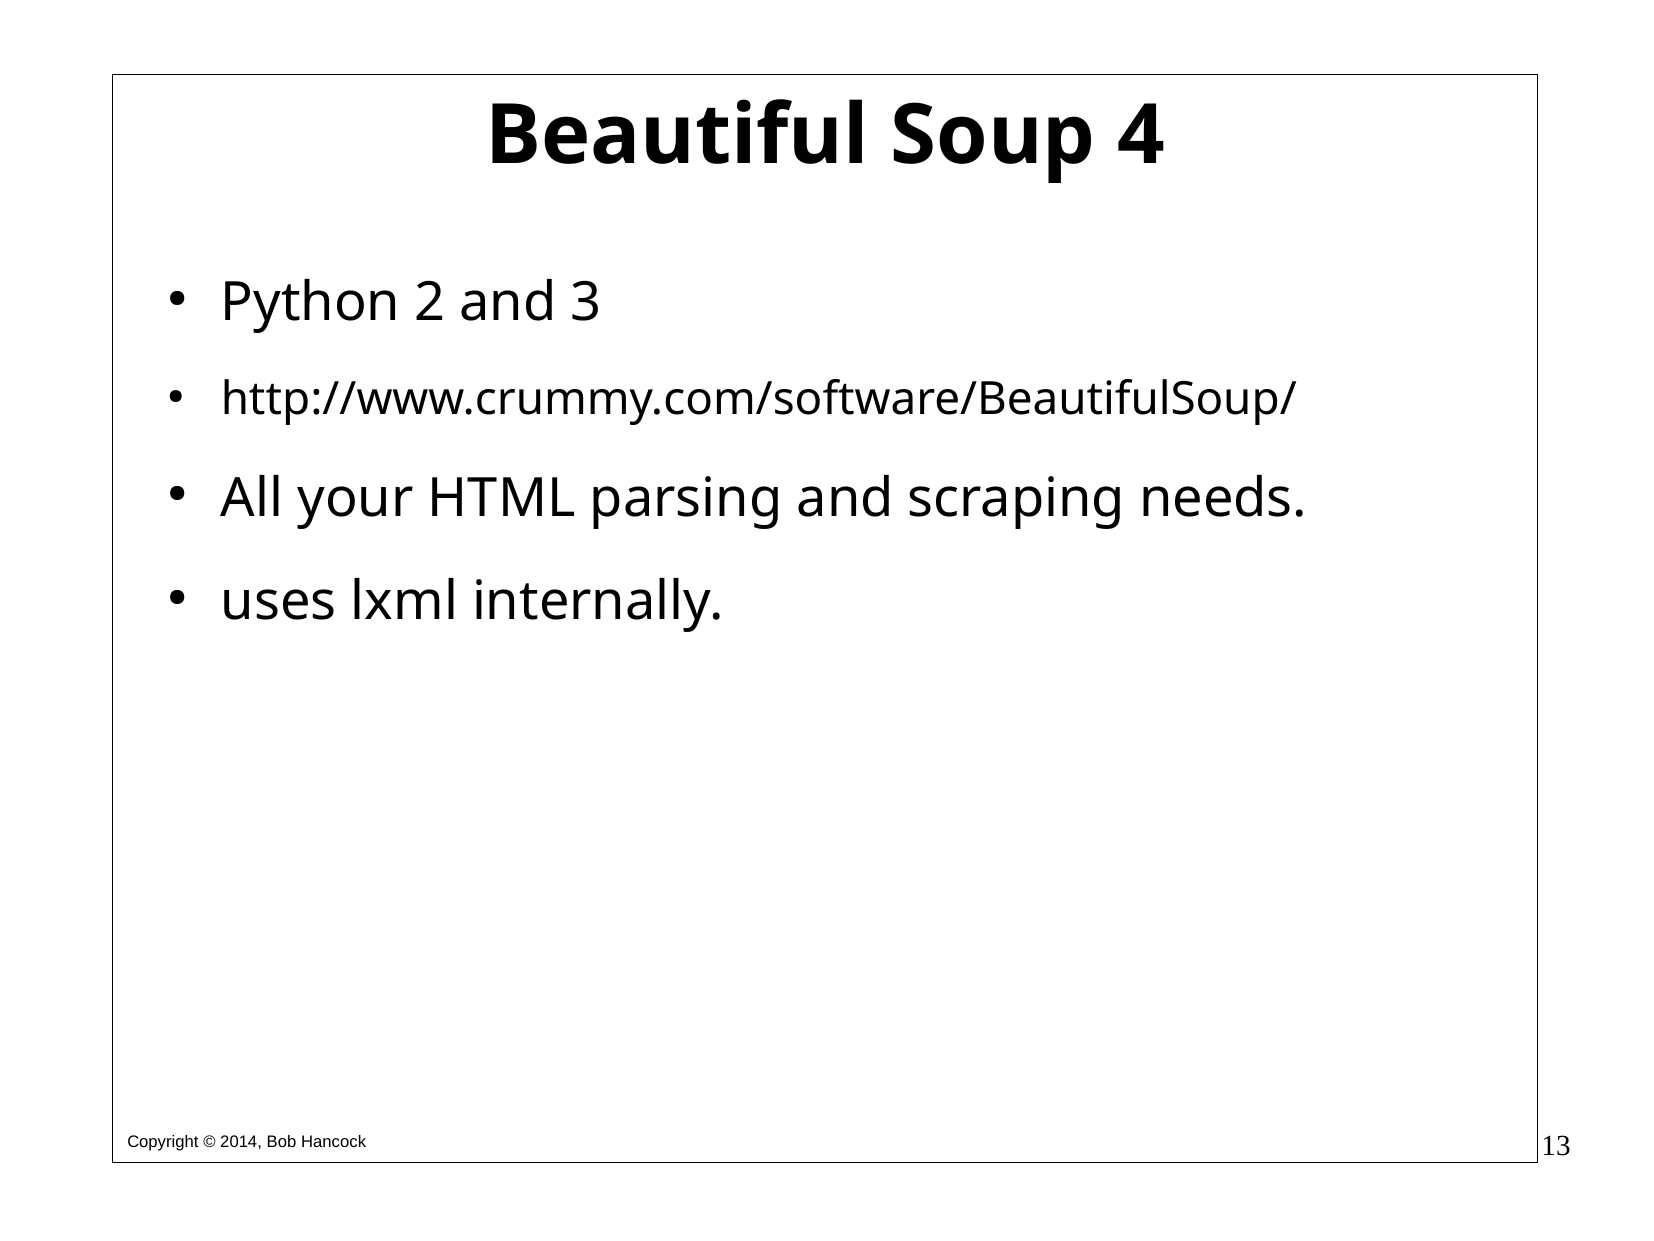

# Beautiful Soup 4
Python 2 and 3
http://www.crummy.com/software/BeautifulSoup/
All your HTML parsing and scraping needs.
uses lxml internally.
Copyright © 2014, Bob Hancock
13